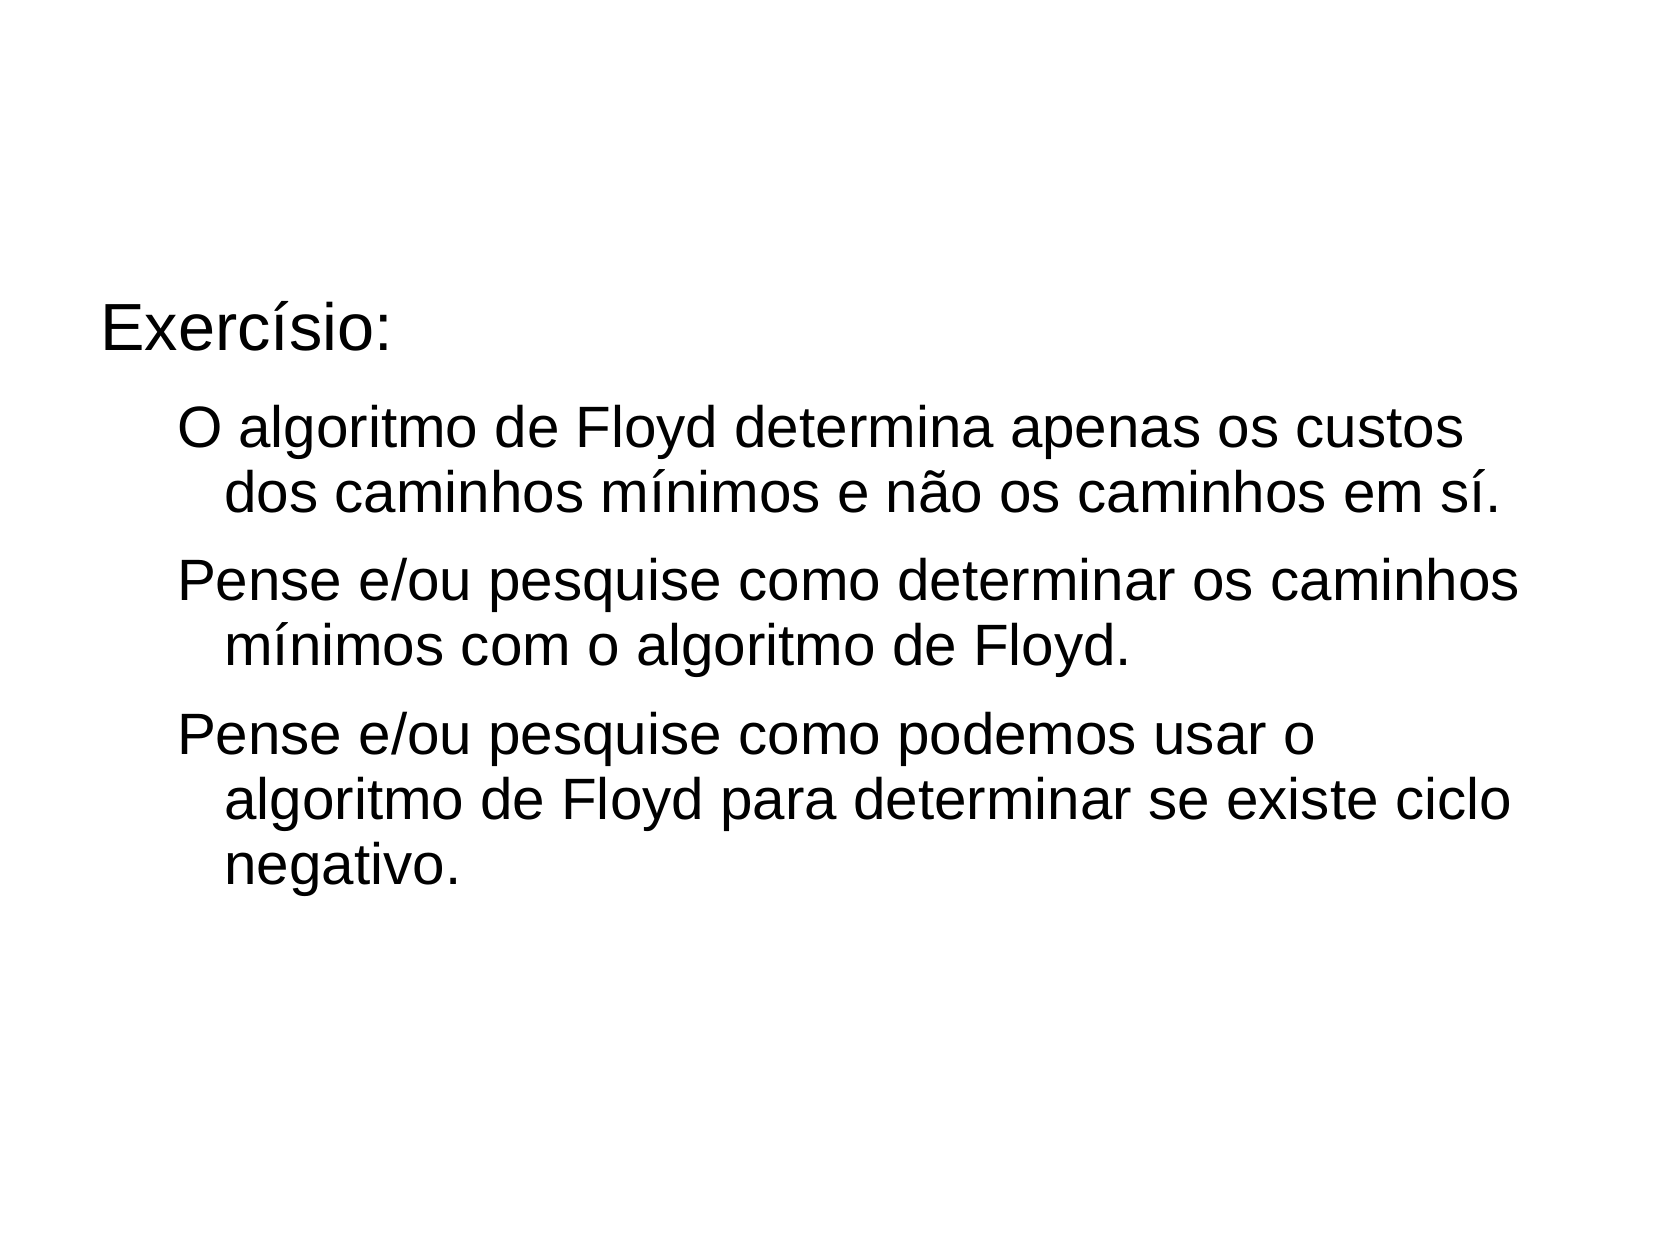

#
Exercísio:
O algoritmo de Floyd determina apenas os custos dos caminhos mínimos e não os caminhos em sí.
Pense e/ou pesquise como determinar os caminhos mínimos com o algoritmo de Floyd.
Pense e/ou pesquise como podemos usar o algoritmo de Floyd para determinar se existe ciclo negativo.